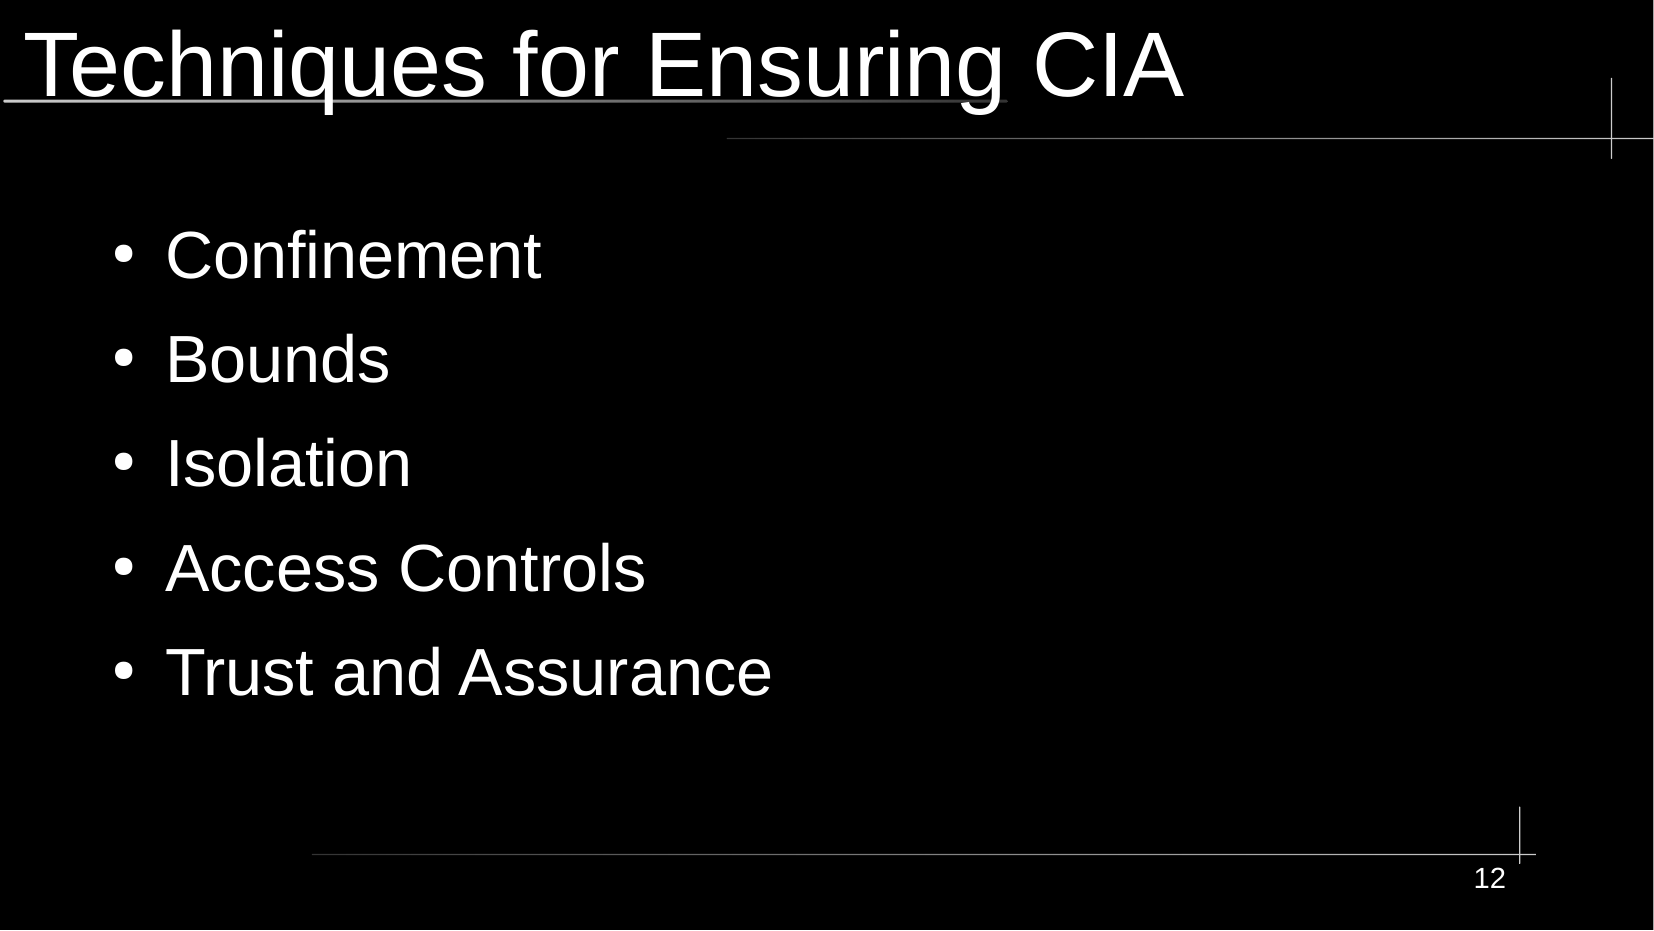

# Techniques for Ensuring CIA
Confinement
Bounds
Isolation
Access Controls
Trust and Assurance
12